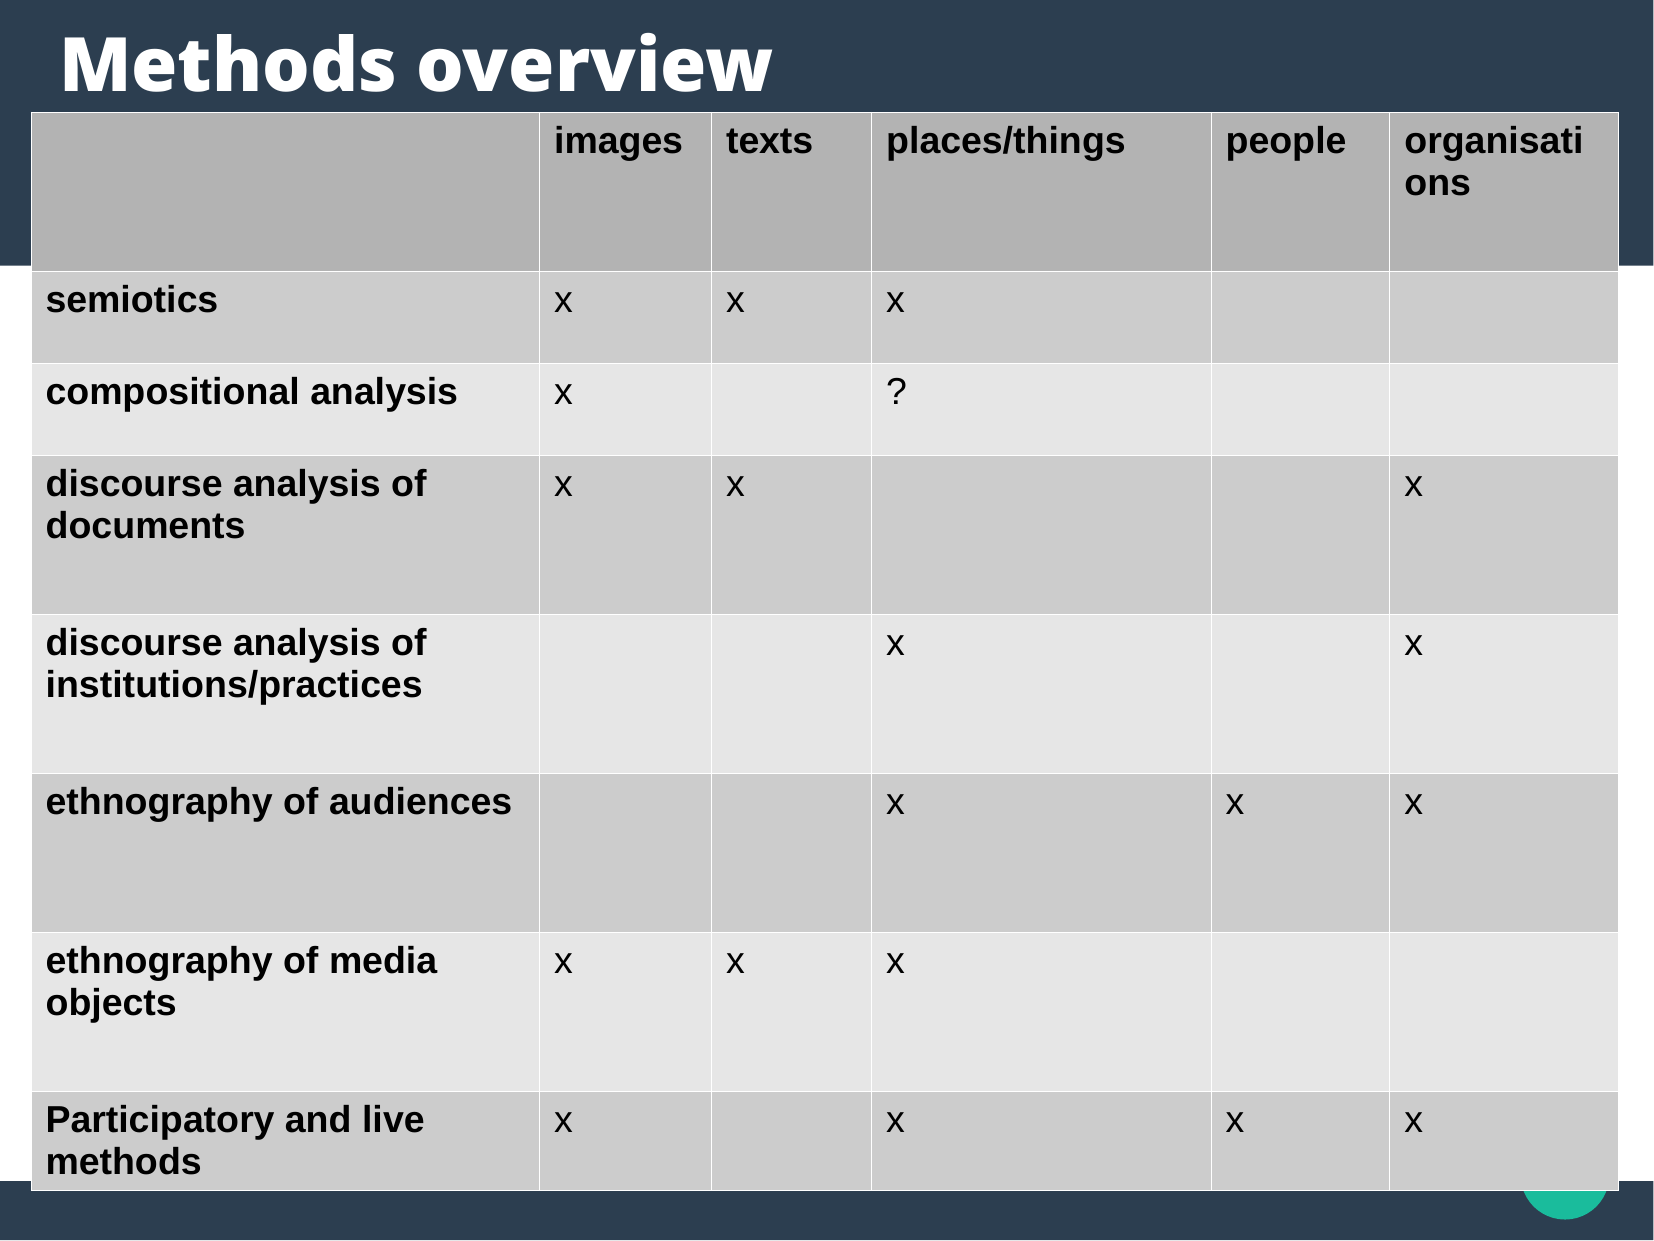

# Methods overview
| | images | texts | places/things | people | organisations |
| --- | --- | --- | --- | --- | --- |
| semiotics | x | x | x | | |
| compositional analysis | x | | ? | | |
| discourse analysis of documents | x | x | | | x |
| discourse analysis of institutions/practices | | | x | | x |
| ethnography of audiences | | | x | x | x |
| ethnography of media objects | x | x | x | | |
| Participatory and live methods | x | | x | x | x |